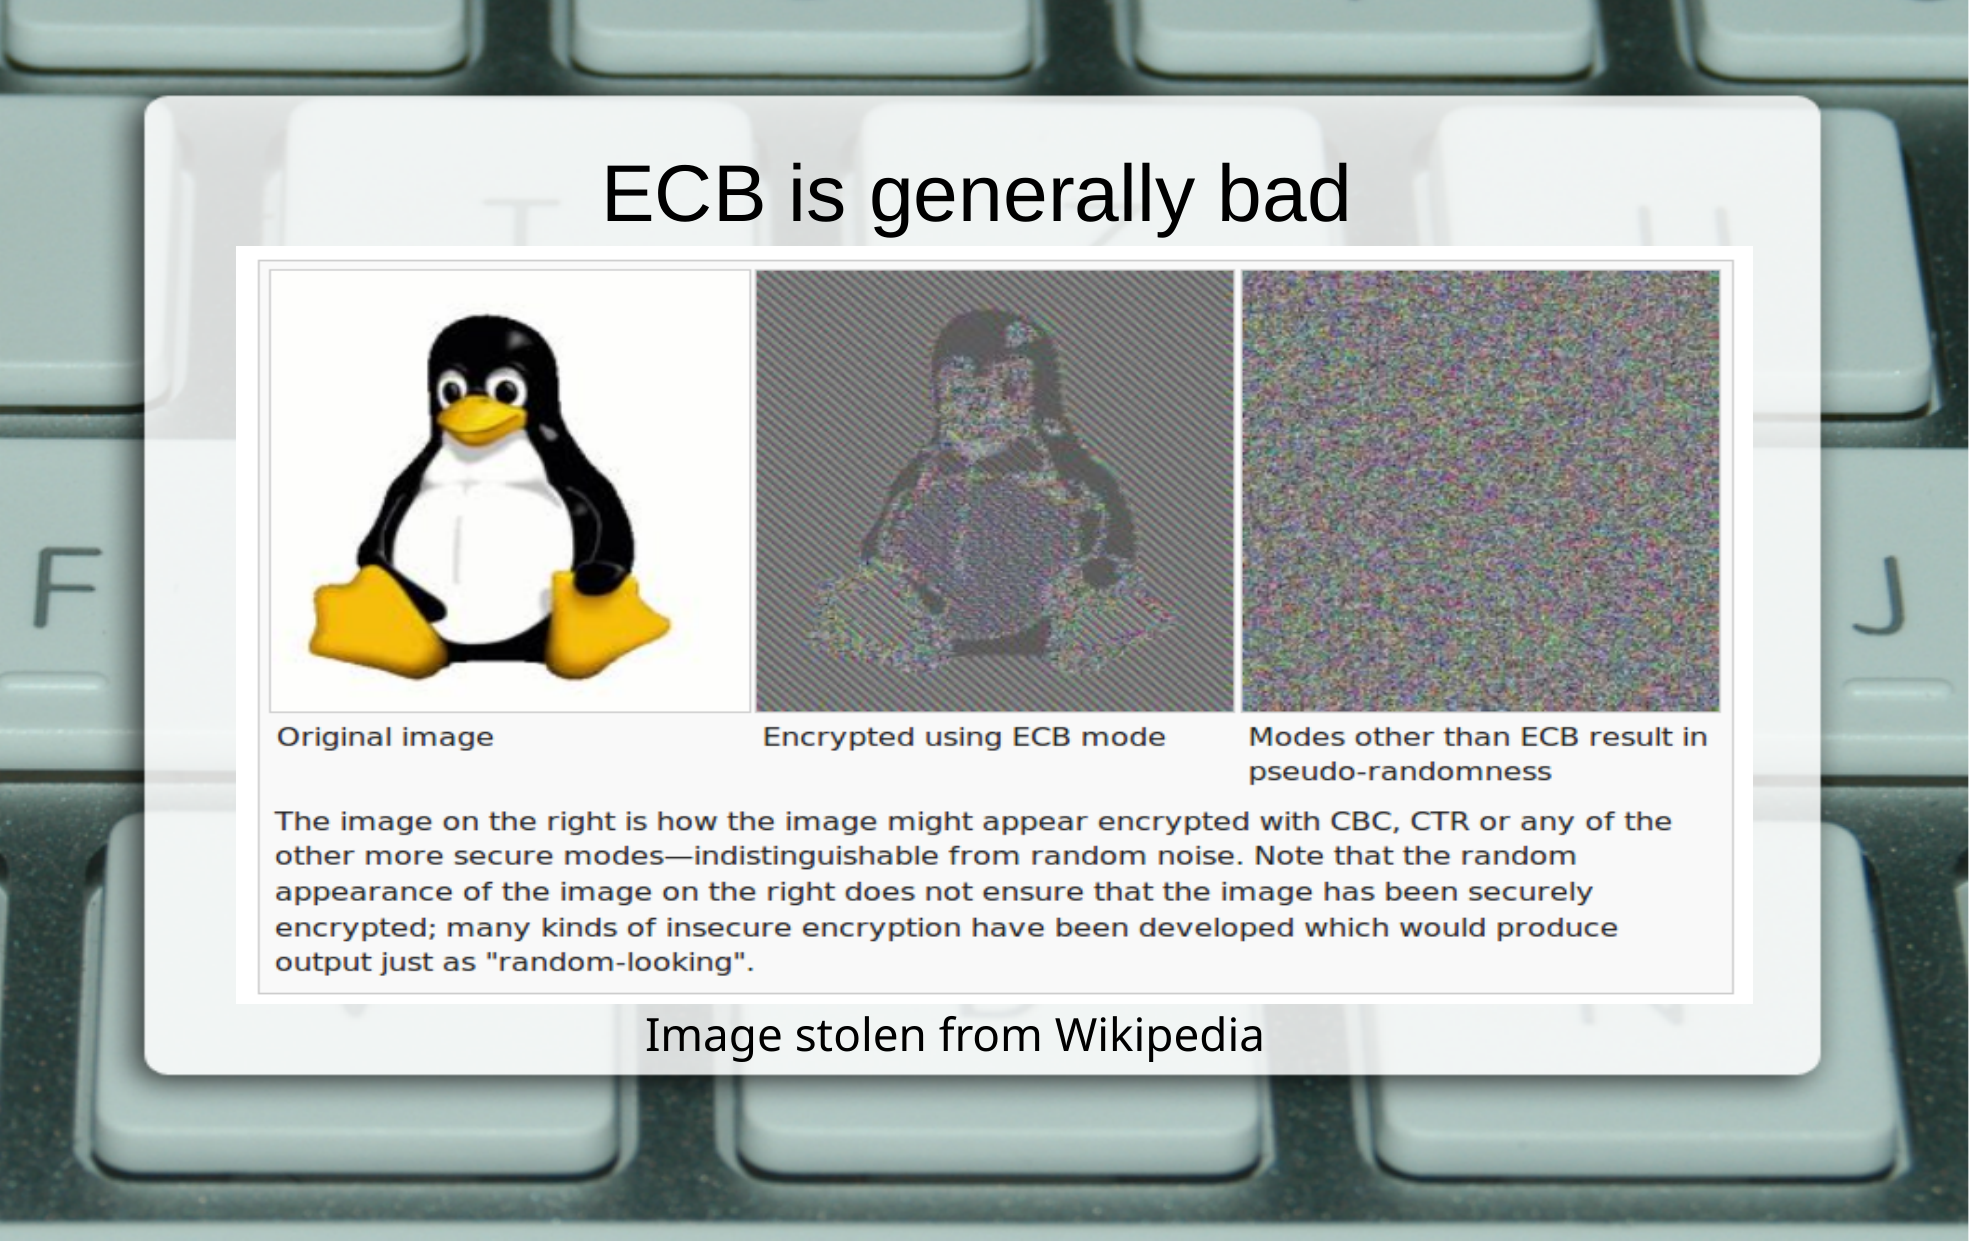

# ECB is generally bad
Image stolen from Wikipedia